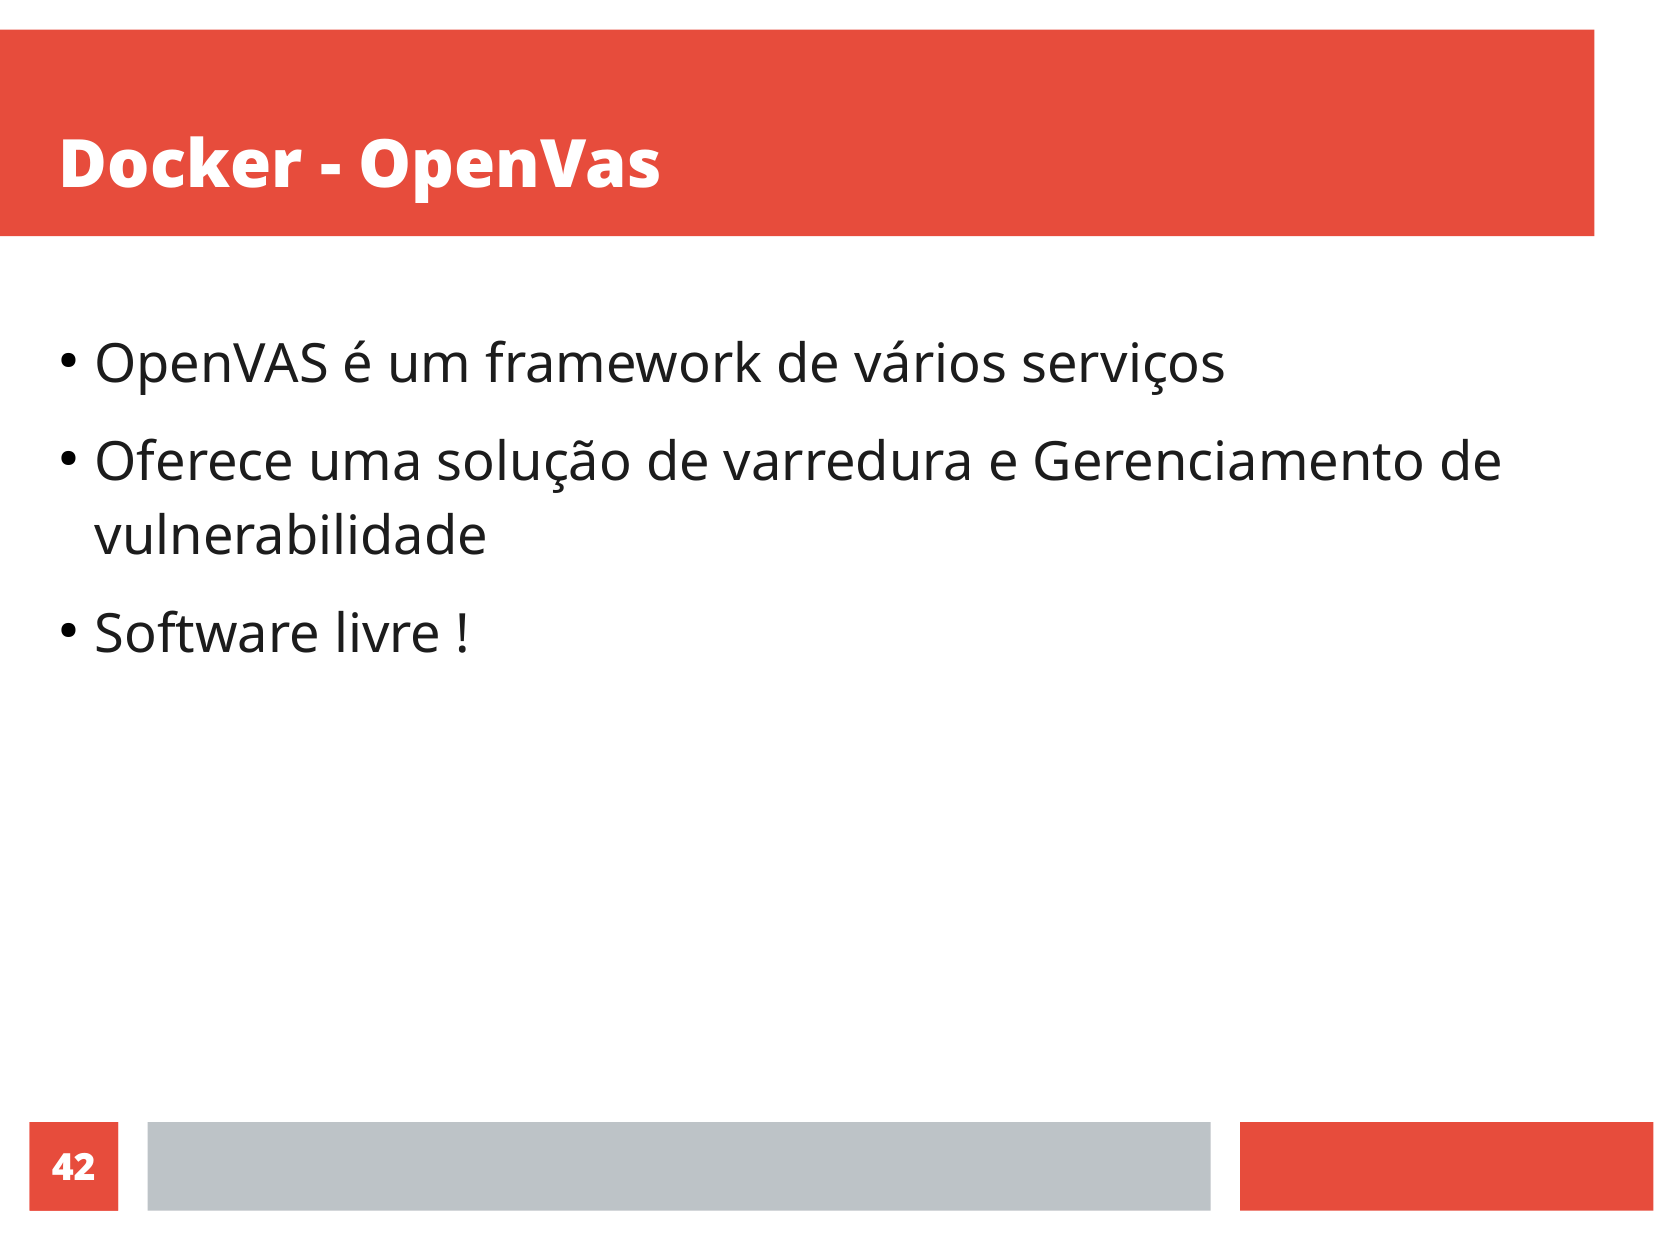

# Docker - OpenVas
OpenVAS é um framework de vários serviços
Oferece uma solução de varredura e Gerenciamento de vulnerabilidade
Software livre !
42